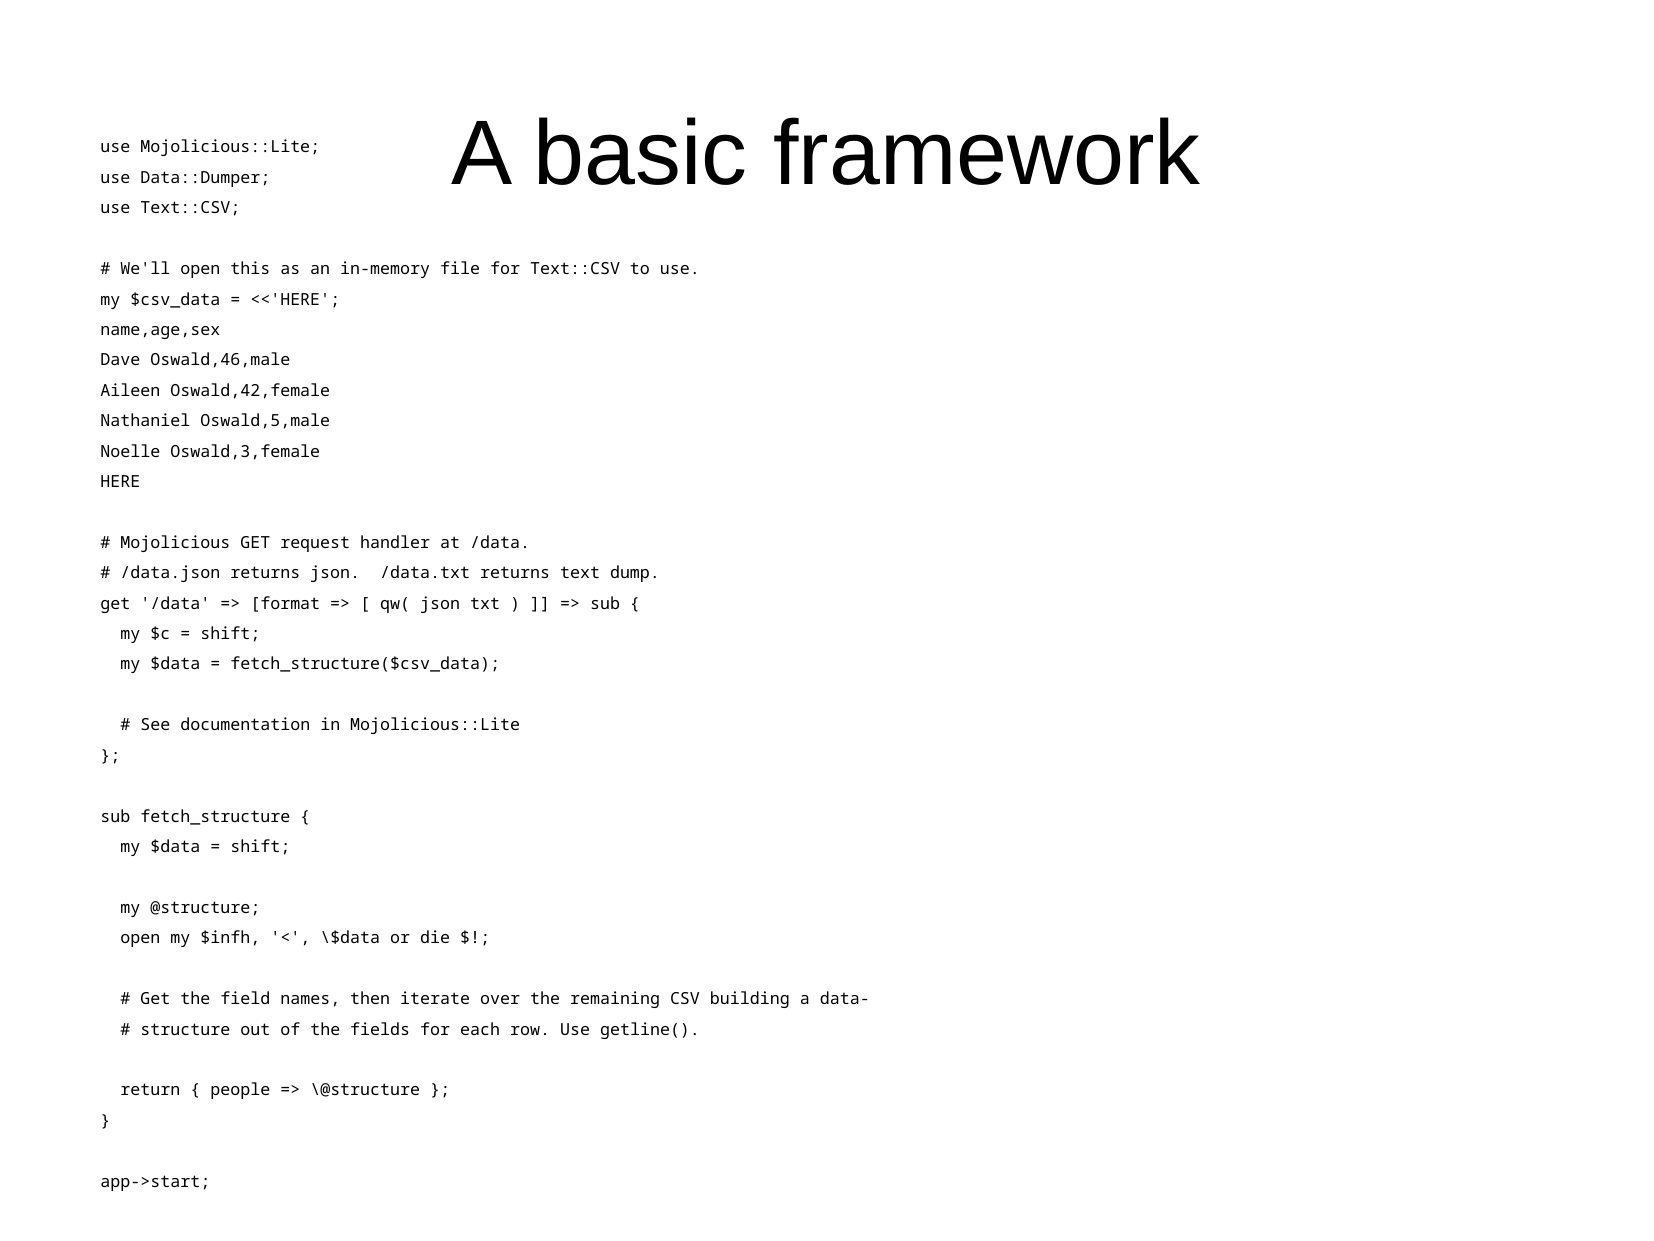

# A basic framework
use Mojolicious::Lite;
use Data::Dumper;
use Text::CSV;
# We'll open this as an in-memory file for Text::CSV to use.
my $csv_data = <<'HERE';
name,age,sex
Dave Oswald,46,male
Aileen Oswald,42,female
Nathaniel Oswald,5,male
Noelle Oswald,3,female
HERE
# Mojolicious GET request handler at /data.
# /data.json returns json. /data.txt returns text dump.
get '/data' => [format => [ qw( json txt ) ]] => sub {
 my $c = shift;
 my $data = fetch_structure($csv_data);
 # See documentation in Mojolicious::Lite
};
sub fetch_structure {
 my $data = shift;
 my @structure;
 open my $infh, '<', \$data or die $!;
 # Get the field names, then iterate over the remaining CSV building a data-
 # structure out of the fields for each row. Use getline().
 return { people => \@structure };
}
app->start;